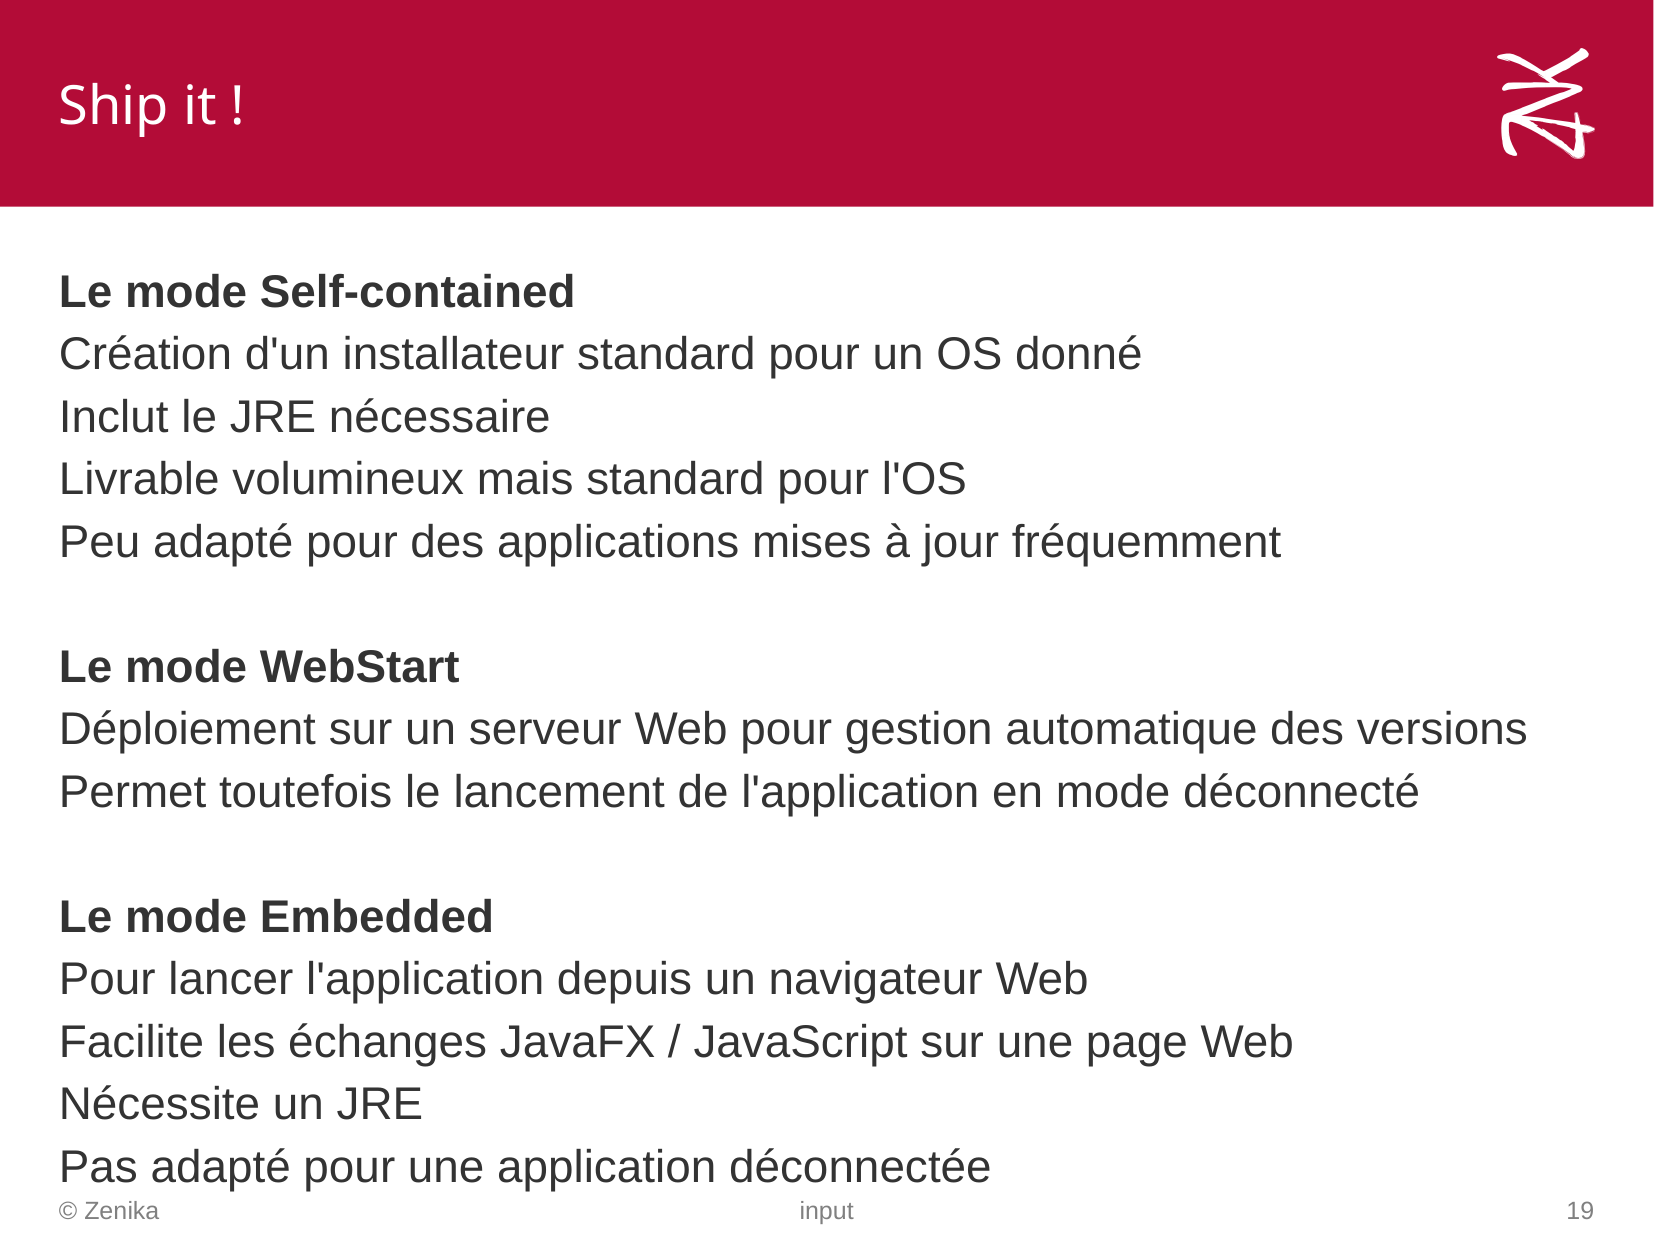

# Ship it !
Le mode Self-contained
Création d'un installateur standard pour un OS donné
Inclut le JRE nécessaire
Livrable volumineux mais standard pour l'OS
Peu adapté pour des applications mises à jour fréquemment
Le mode WebStart
Déploiement sur un serveur Web pour gestion automatique des versions
Permet toutefois le lancement de l'application en mode déconnecté
Le mode Embedded
Pour lancer l'application depuis un navigateur Web
Facilite les échanges JavaFX / JavaScript sur une page Web
Nécessite un JRE
Pas adapté pour une application déconnectée